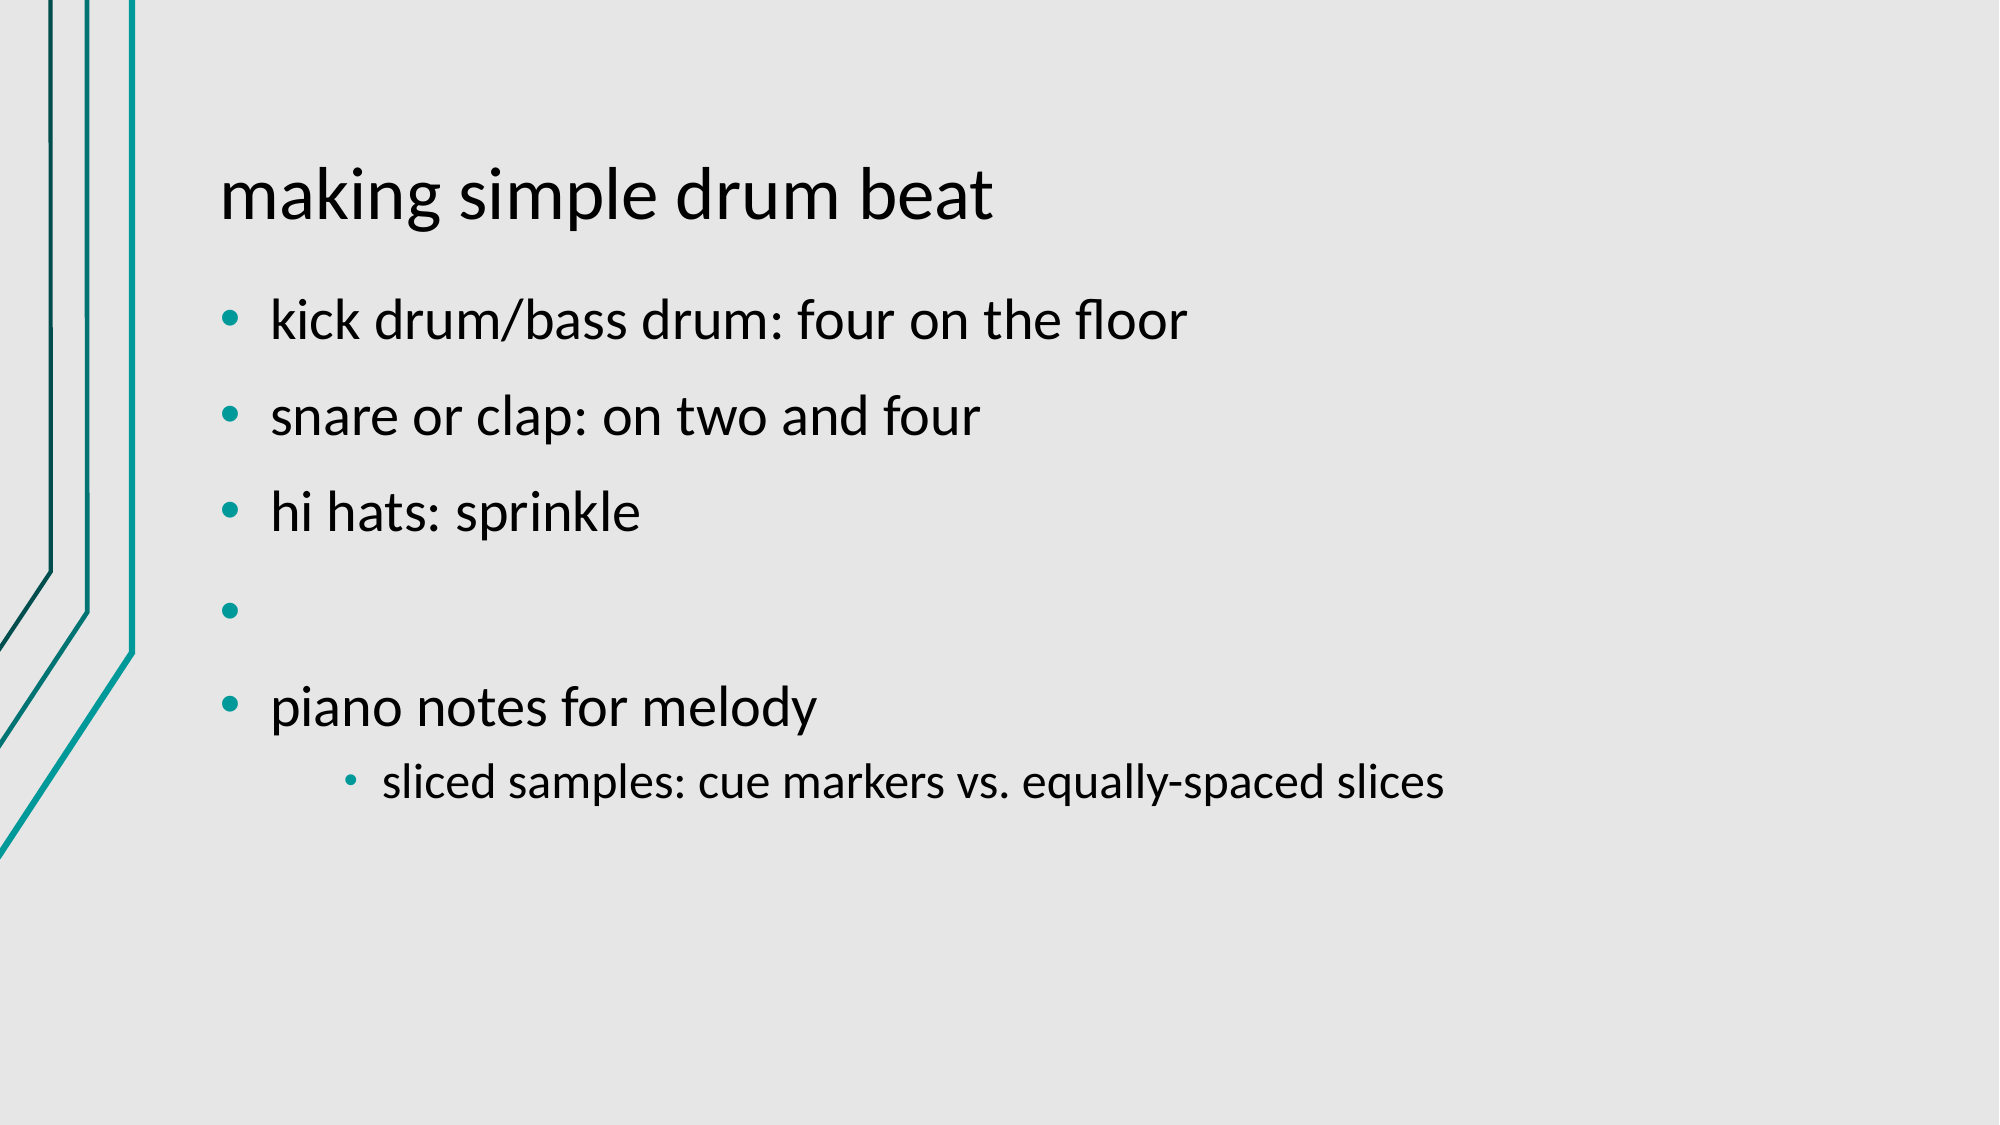

# making simple drum beat
kick drum/bass drum: four on the floor
snare or clap: on two and four
hi hats: sprinkle
piano notes for melody
sliced samples: cue markers vs. equally-spaced slices